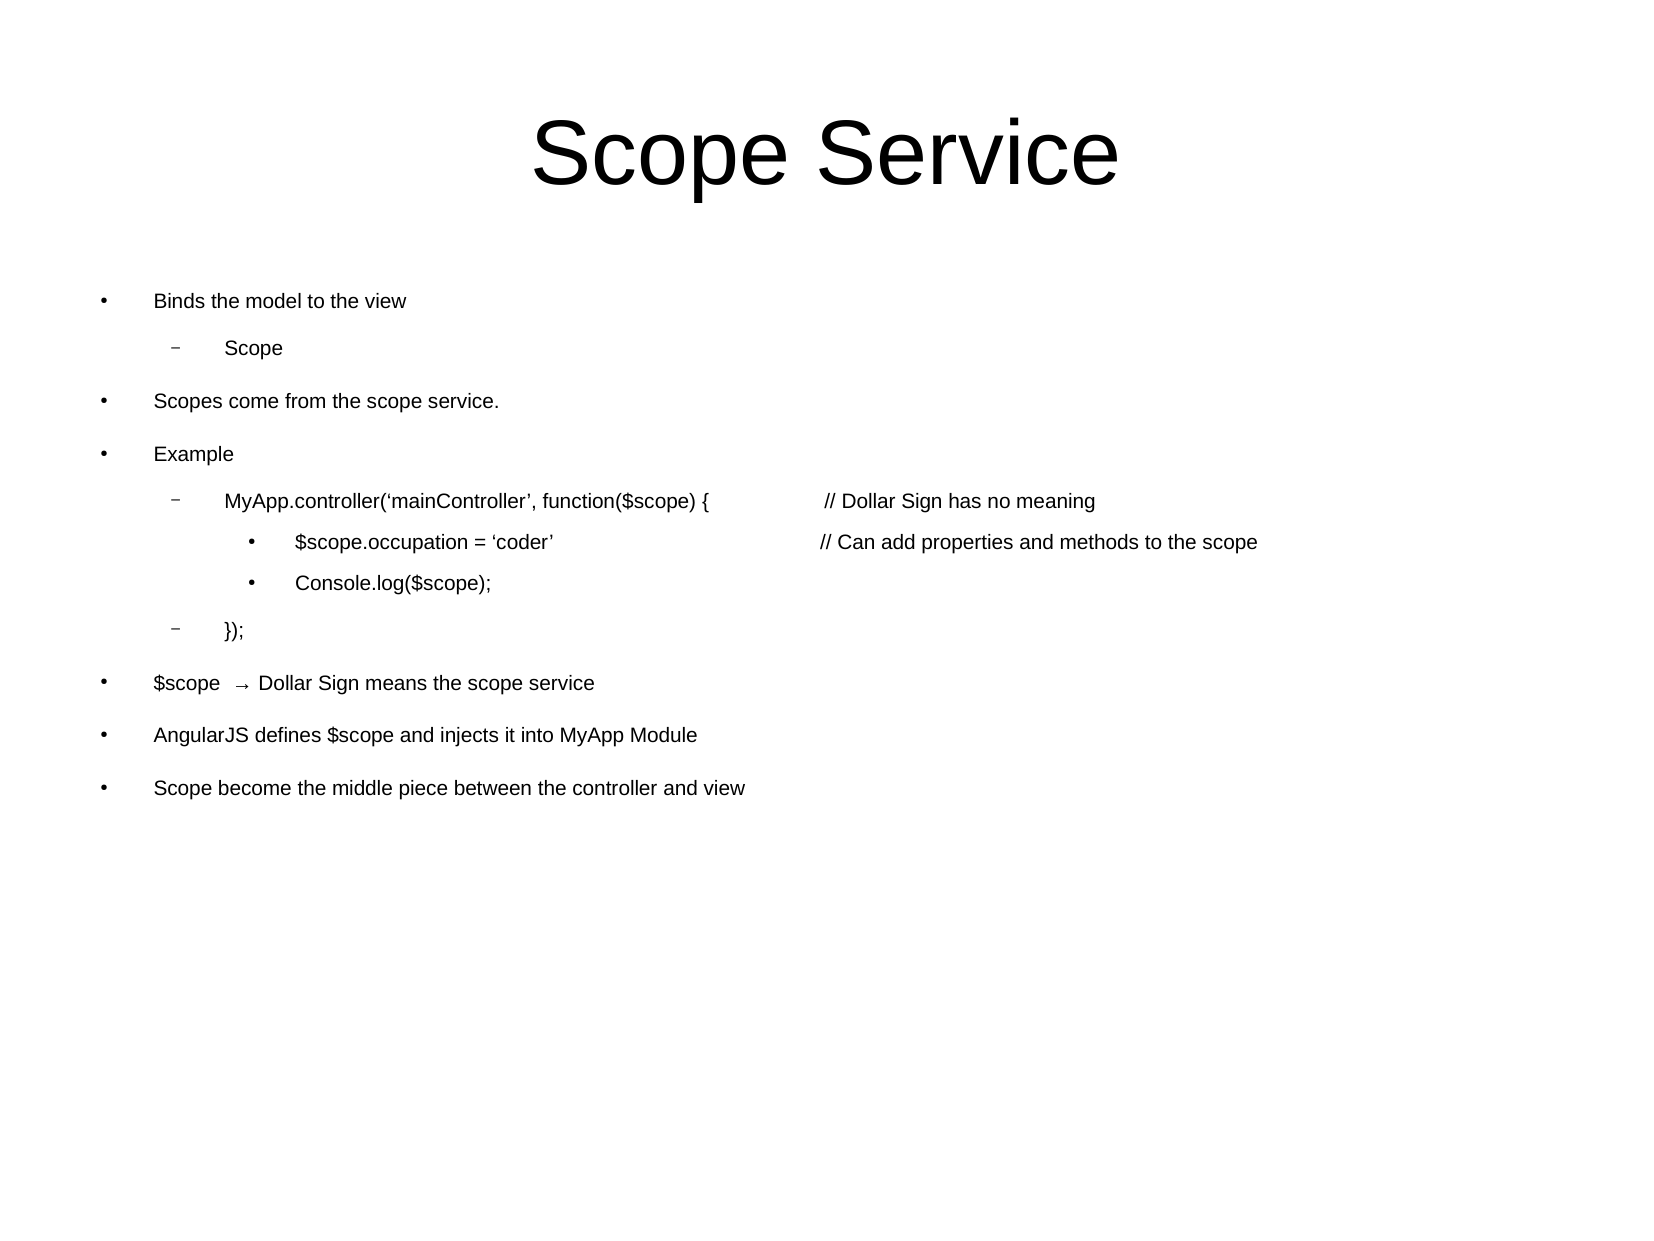

# Scope Service
Binds the model to the view
Scope
Scopes come from the scope service.
Example
MyApp.controller(‘mainController’, function($scope) {		// Dollar Sign has no meaning
$scope.occupation = ‘coder’				// Can add properties and methods to the scope
Console.log($scope);
});
$scope → Dollar Sign means the scope service
AngularJS defines $scope and injects it into MyApp Module
Scope become the middle piece between the controller and view